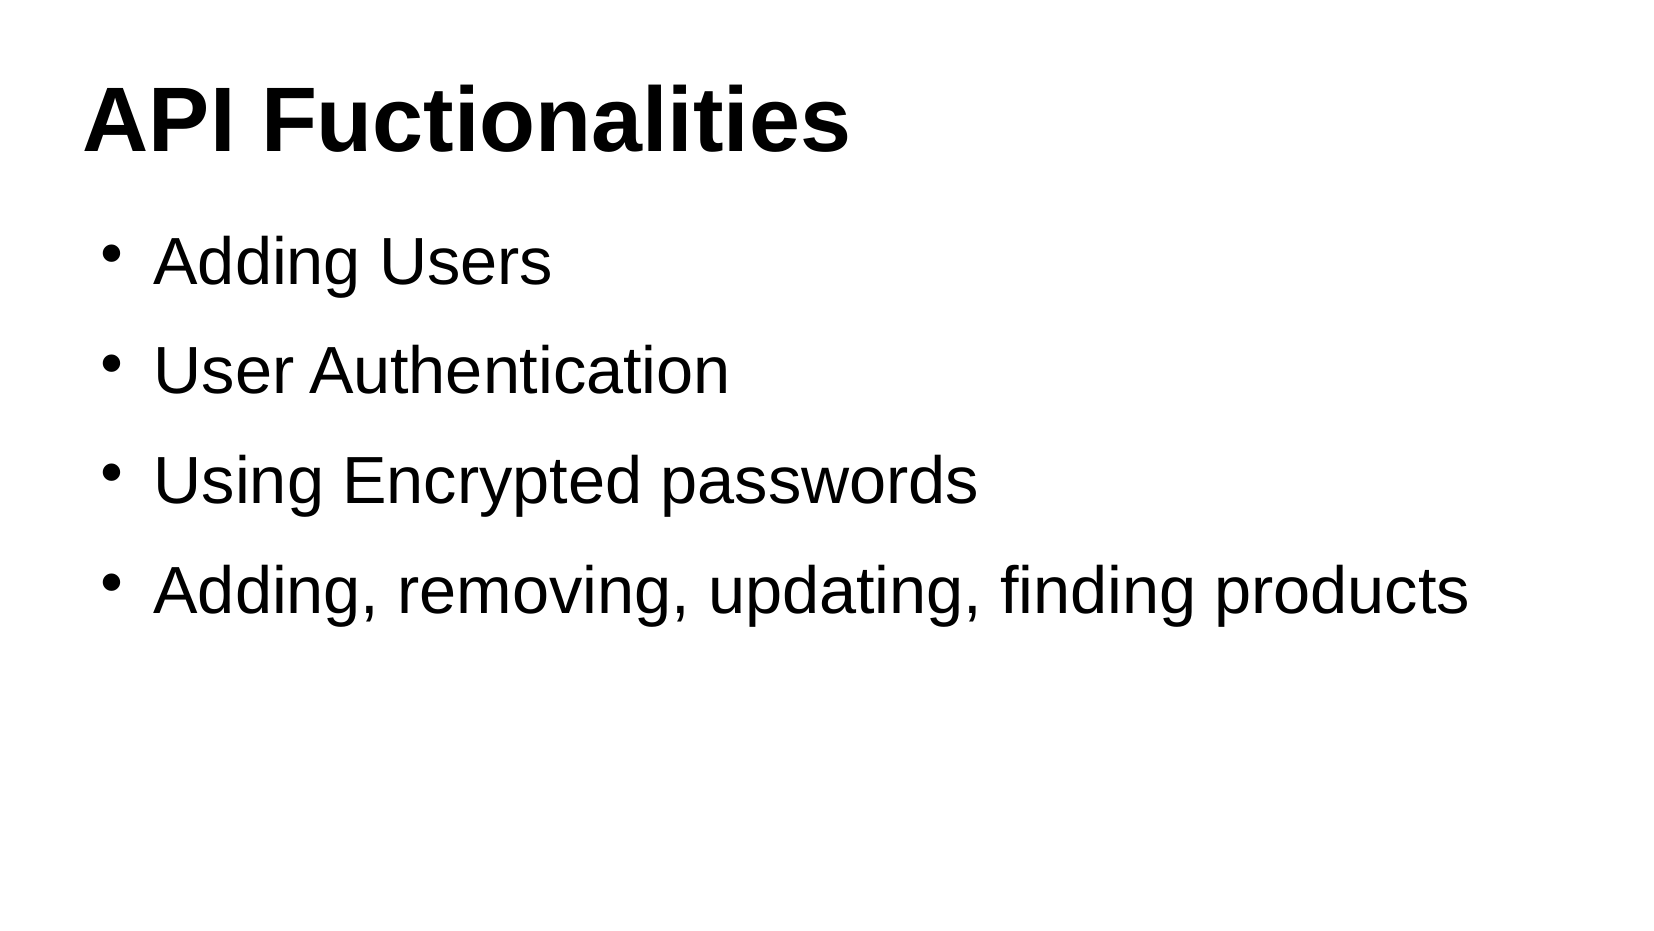

API Fuctionalities
Adding Users
User Authentication
Using Encrypted passwords
Adding, removing, updating, finding products